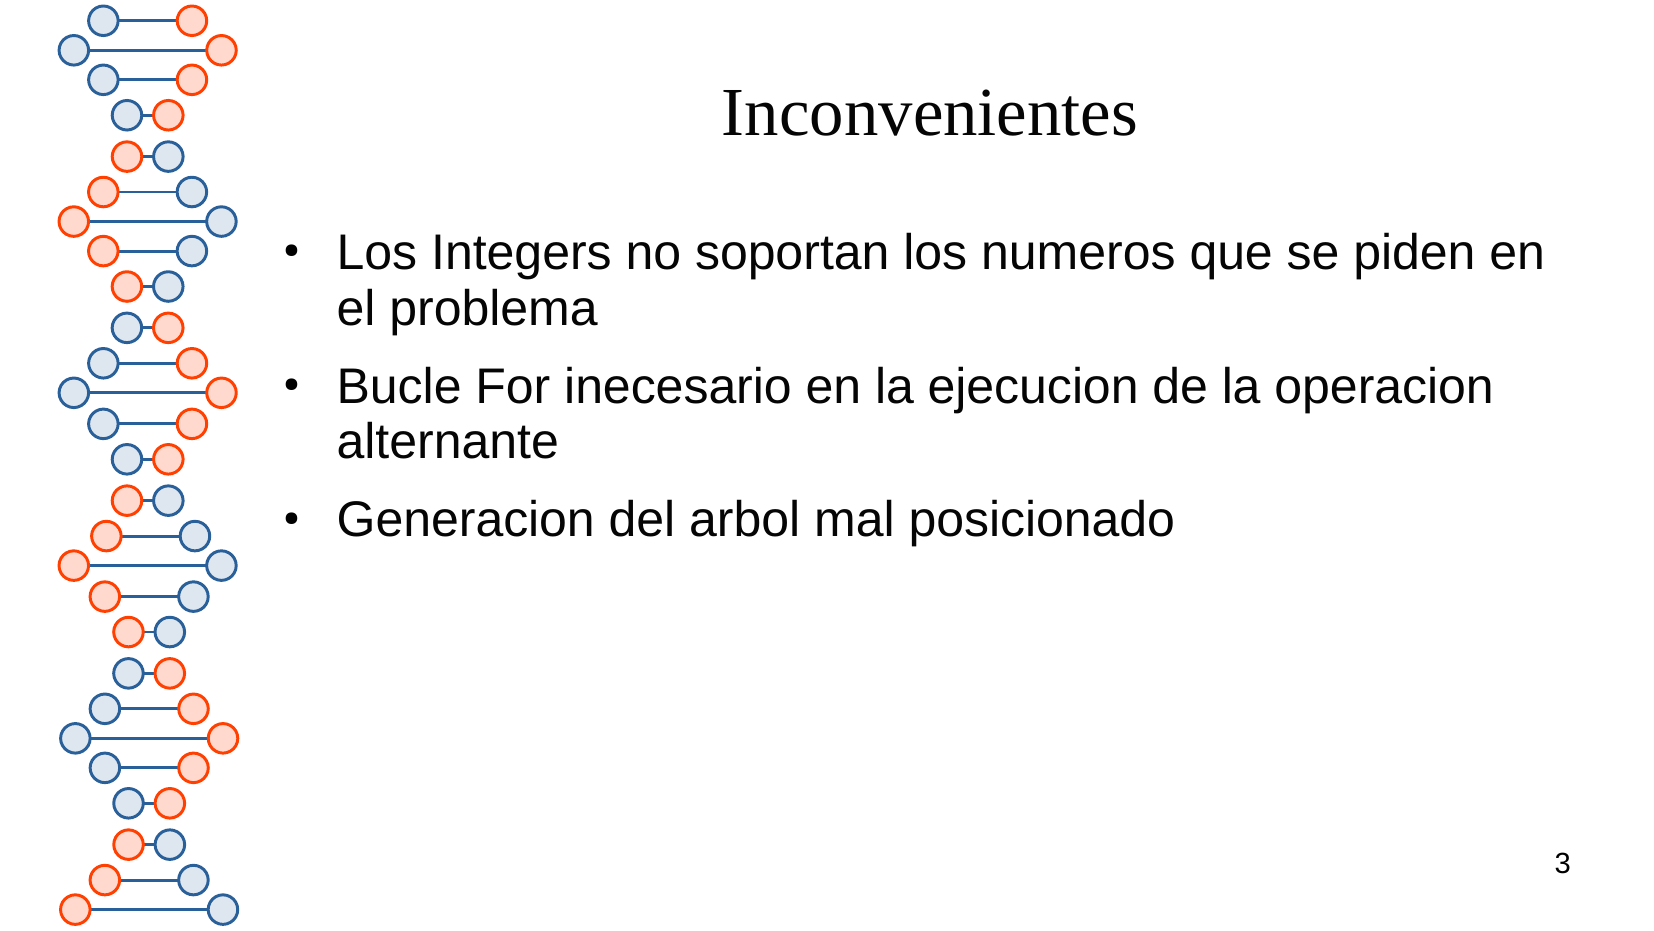

# Inconvenientes
Los Integers no soportan los numeros que se piden en el problema
Bucle For inecesario en la ejecucion de la operacion alternante
Generacion del arbol mal posicionado
3